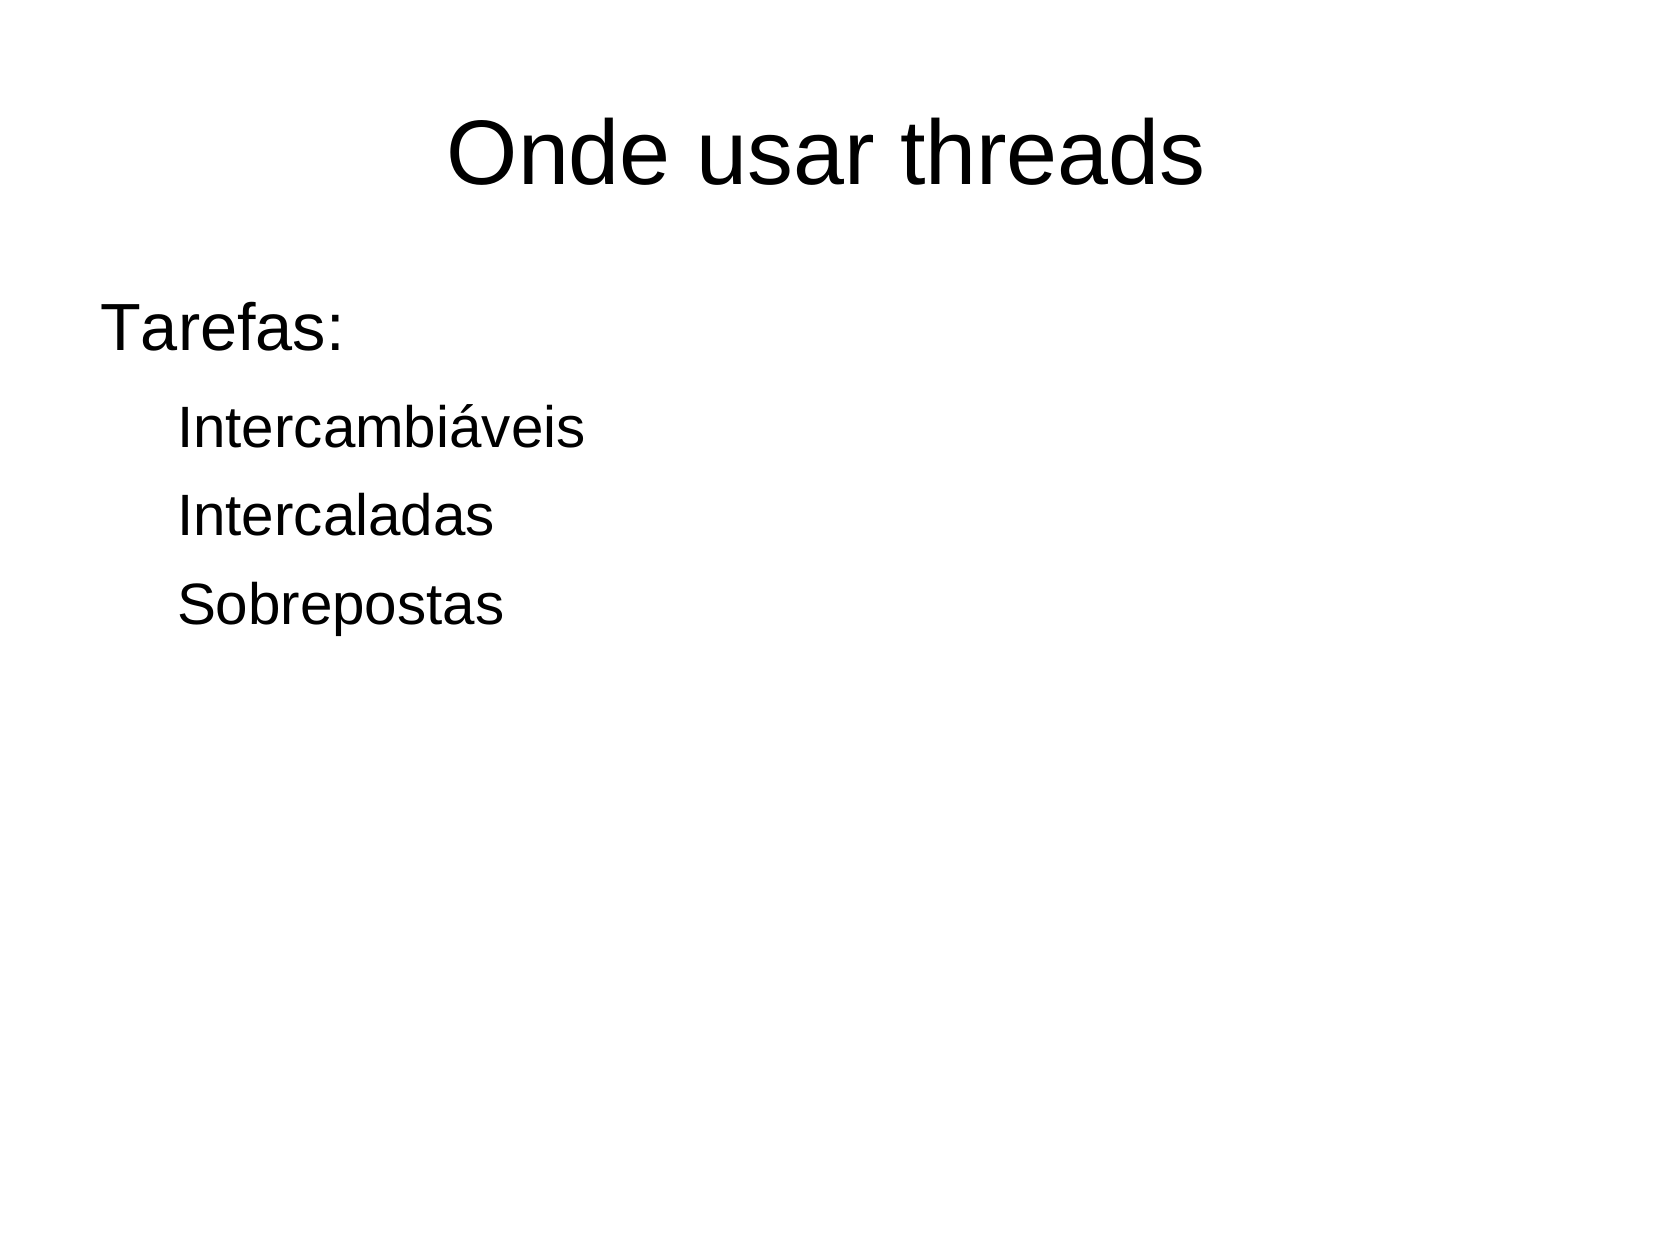

# Onde usar threads
Tarefas:
Intercambiáveis
Intercaladas
Sobrepostas